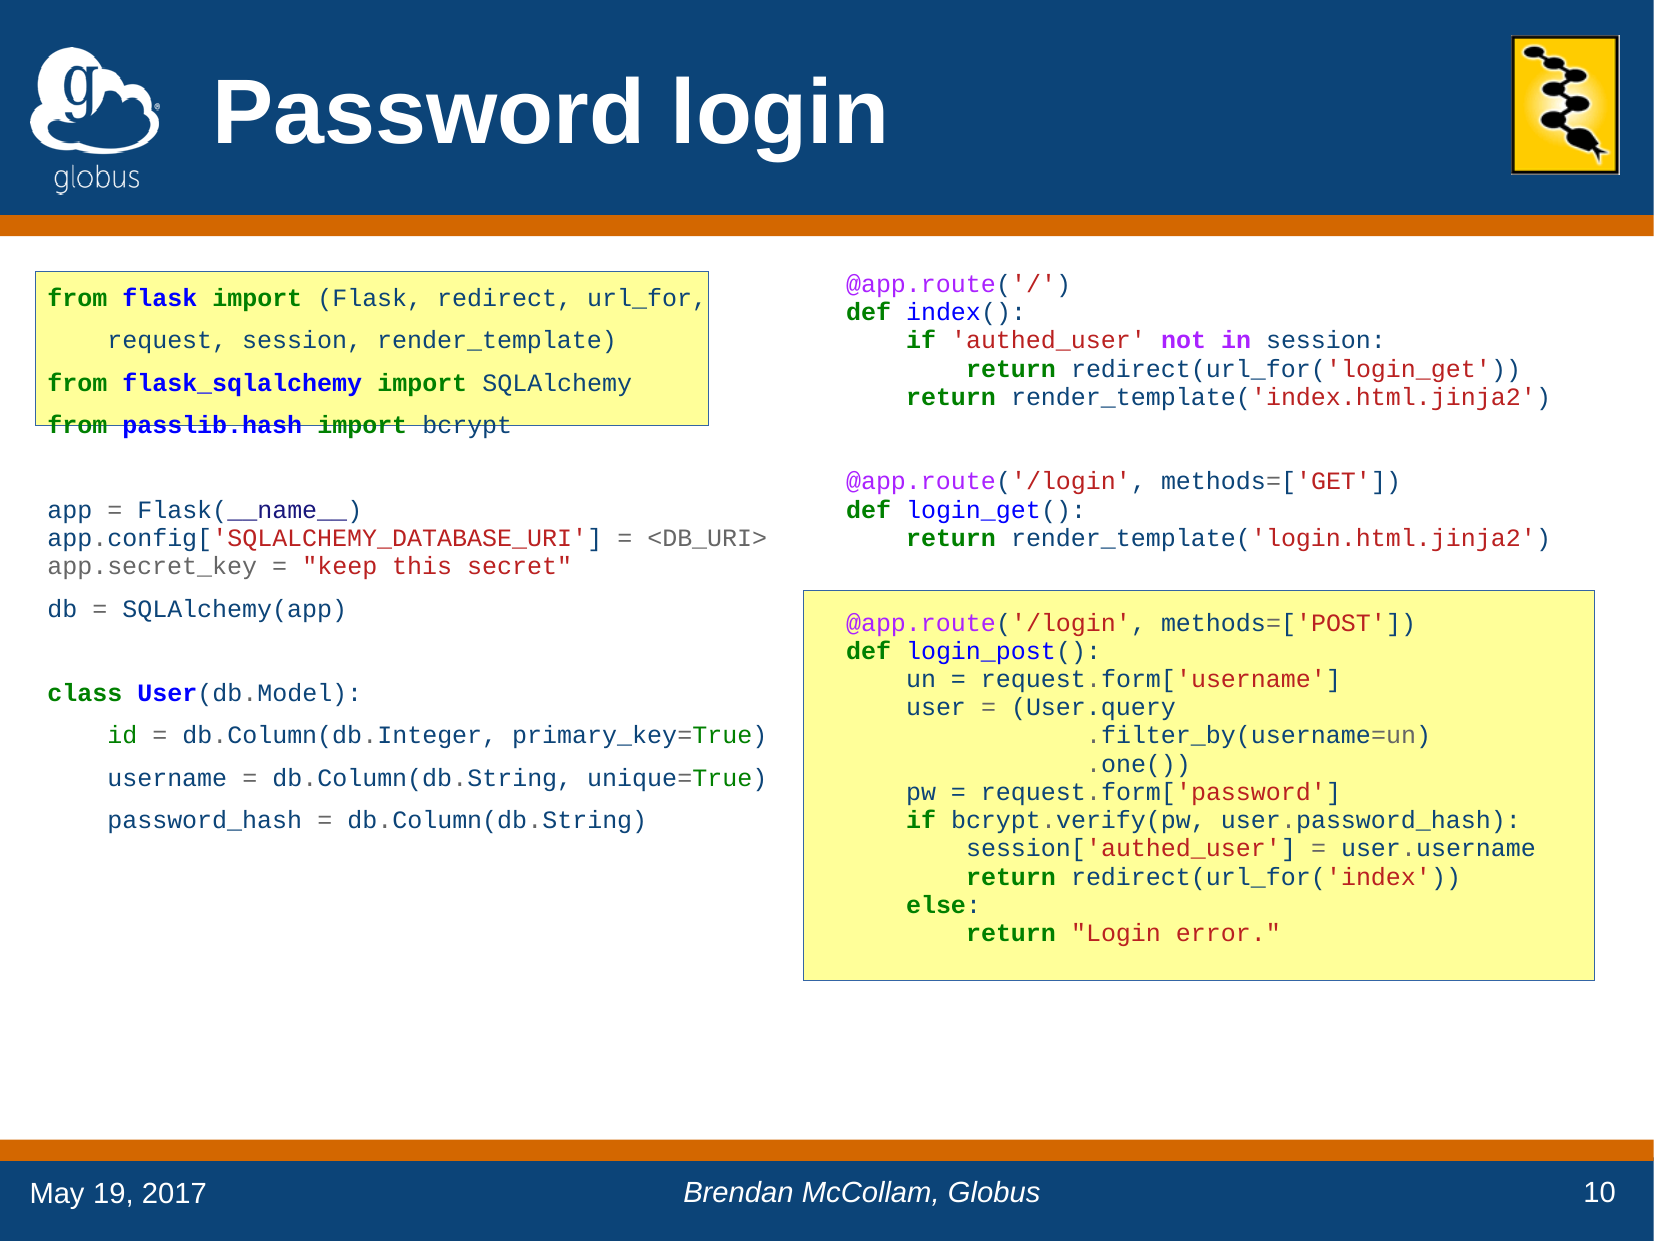

# Password login
from flask import (Flask, redirect, url_for,
 request, session, render_template)
from flask_sqlalchemy import SQLAlchemy
from passlib.hash import bcrypt
app = Flask(__name__)
app.config['SQLALCHEMY_DATABASE_URI'] = <DB_URI>
app.secret_key = "keep this secret"
db = SQLAlchemy(app)
class User(db.Model):
 id = db.Column(db.Integer, primary_key=True)
 username = db.Column(db.String, unique=True)
 password_hash = db.Column(db.String)
@app.route('/')
def index():
 if 'authed_user' not in session:
 return redirect(url_for('login_get'))
 return render_template('index.html.jinja2')
@app.route('/login', methods=['GET'])
def login_get():
 return render_template('login.html.jinja2')
@app.route('/login', methods=['POST'])
def login_post():
 un = request.form['username']
 user = (User.query
 .filter_by(username=un)
 .one())
 pw = request.form['password']
 if bcrypt.verify(pw, user.password_hash):
 session['authed_user'] = user.username
 return redirect(url_for('index'))
 else:
 return "Login error."
May 19, 2017
Brendan McCollam, Globus
10